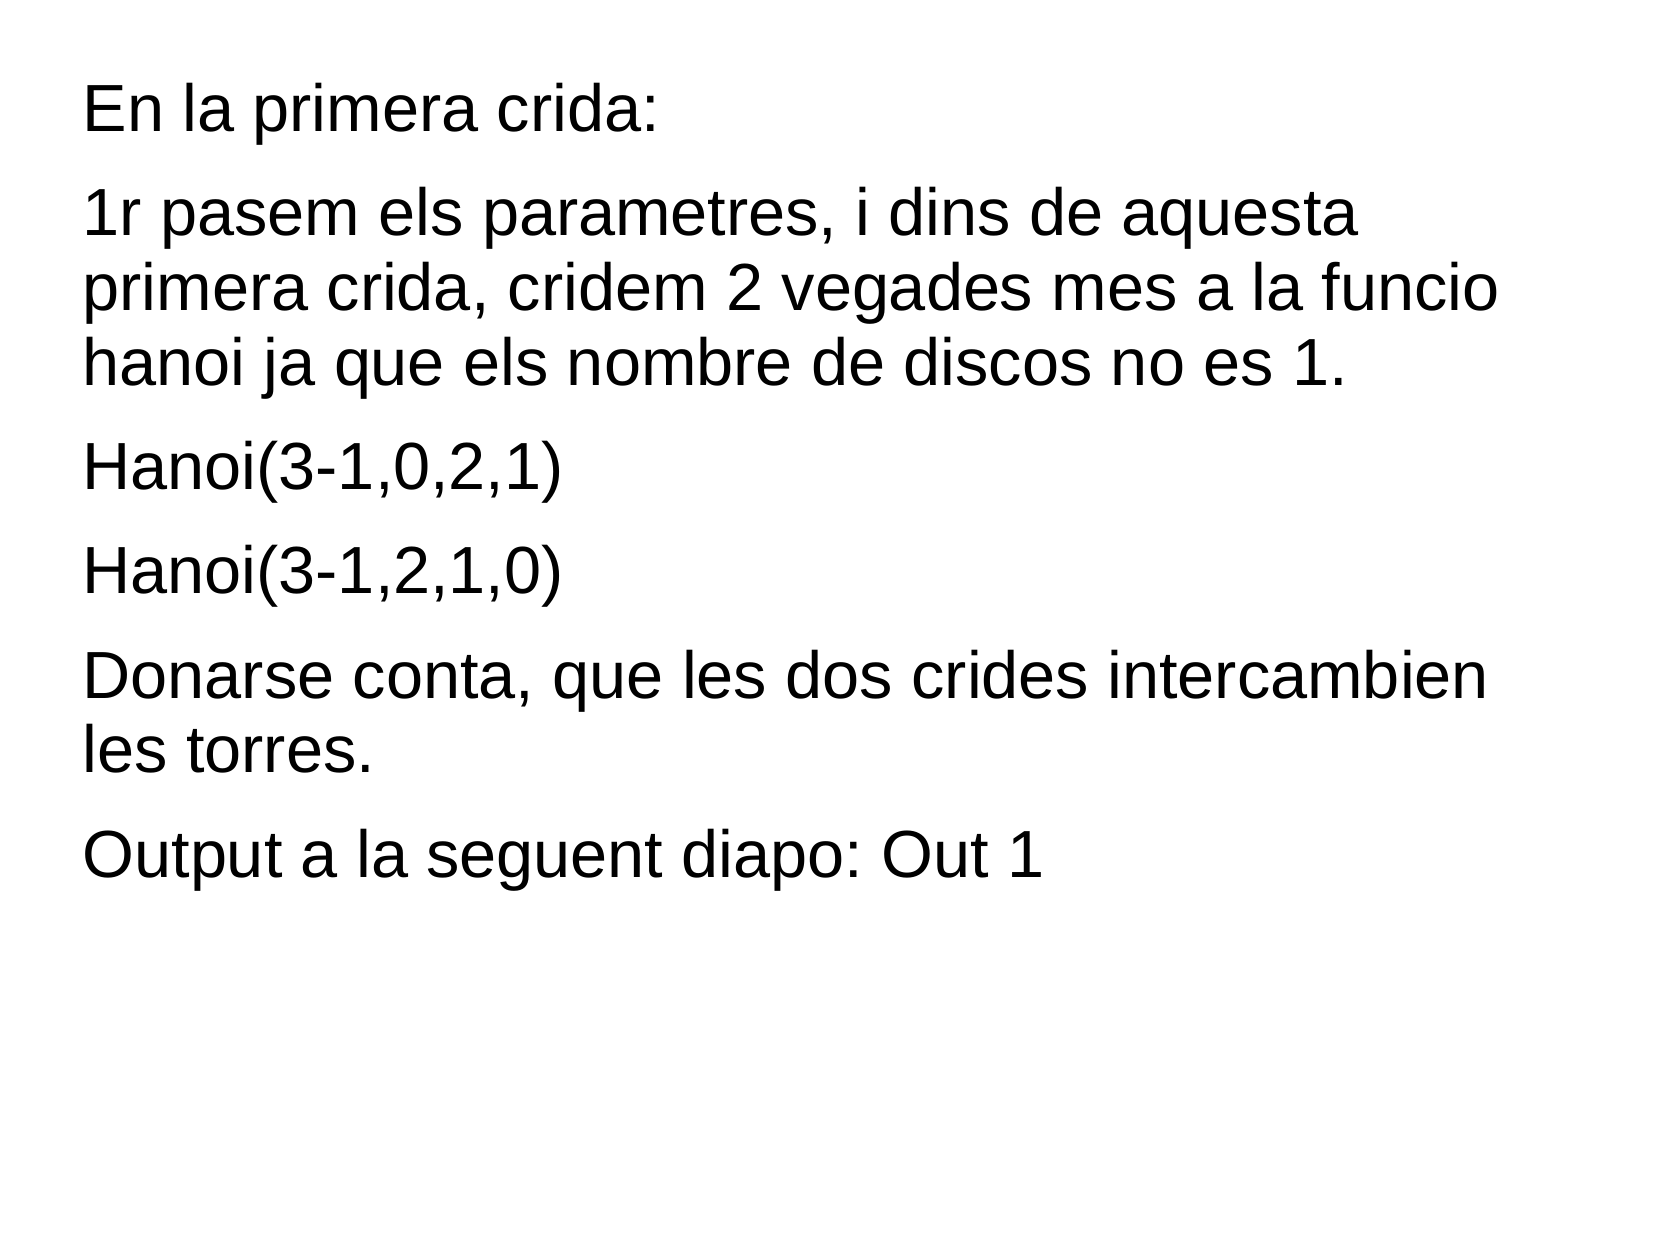

# En la primera crida:
1r pasem els parametres, i dins de aquesta primera crida, cridem 2 vegades mes a la funcio hanoi ja que els nombre de discos no es 1.
Hanoi(3-1,0,2,1)
Hanoi(3-1,2,1,0)
Donarse conta, que les dos crides intercambien les torres.
Output a la seguent diapo: Out 1